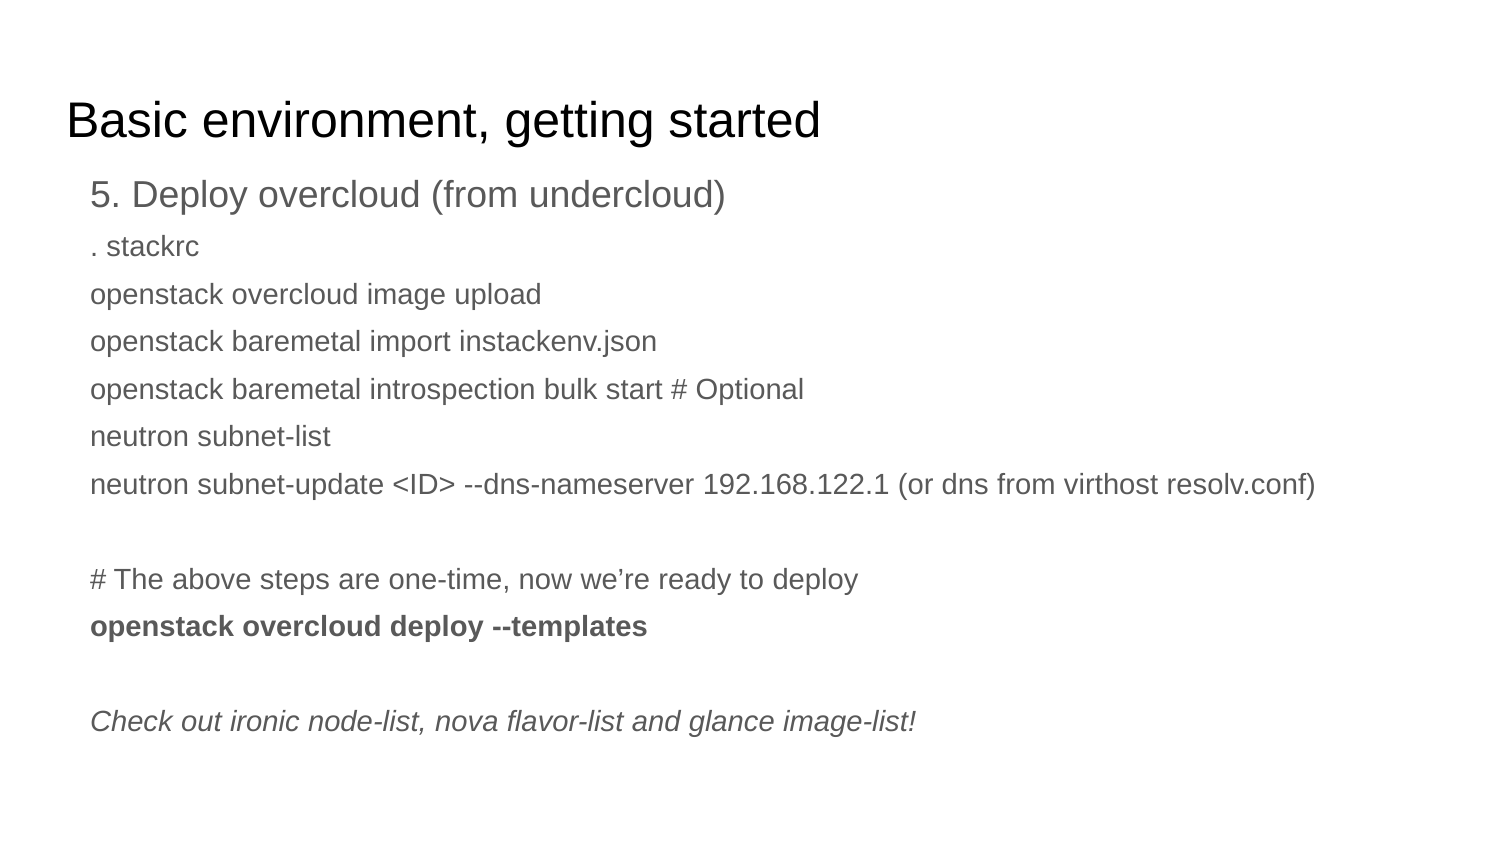

Basic environment, getting started
# 5. Deploy overcloud (from undercloud)
. stackrc
openstack overcloud image upload
openstack baremetal import instackenv.json
openstack baremetal introspection bulk start # Optional
neutron subnet-list
neutron subnet-update <ID> --dns-nameserver 192.168.122.1 (or dns from virthost resolv.conf)
# The above steps are one-time, now we’re ready to deploy
openstack overcloud deploy --templates
Check out ironic node-list, nova flavor-list and glance image-list!